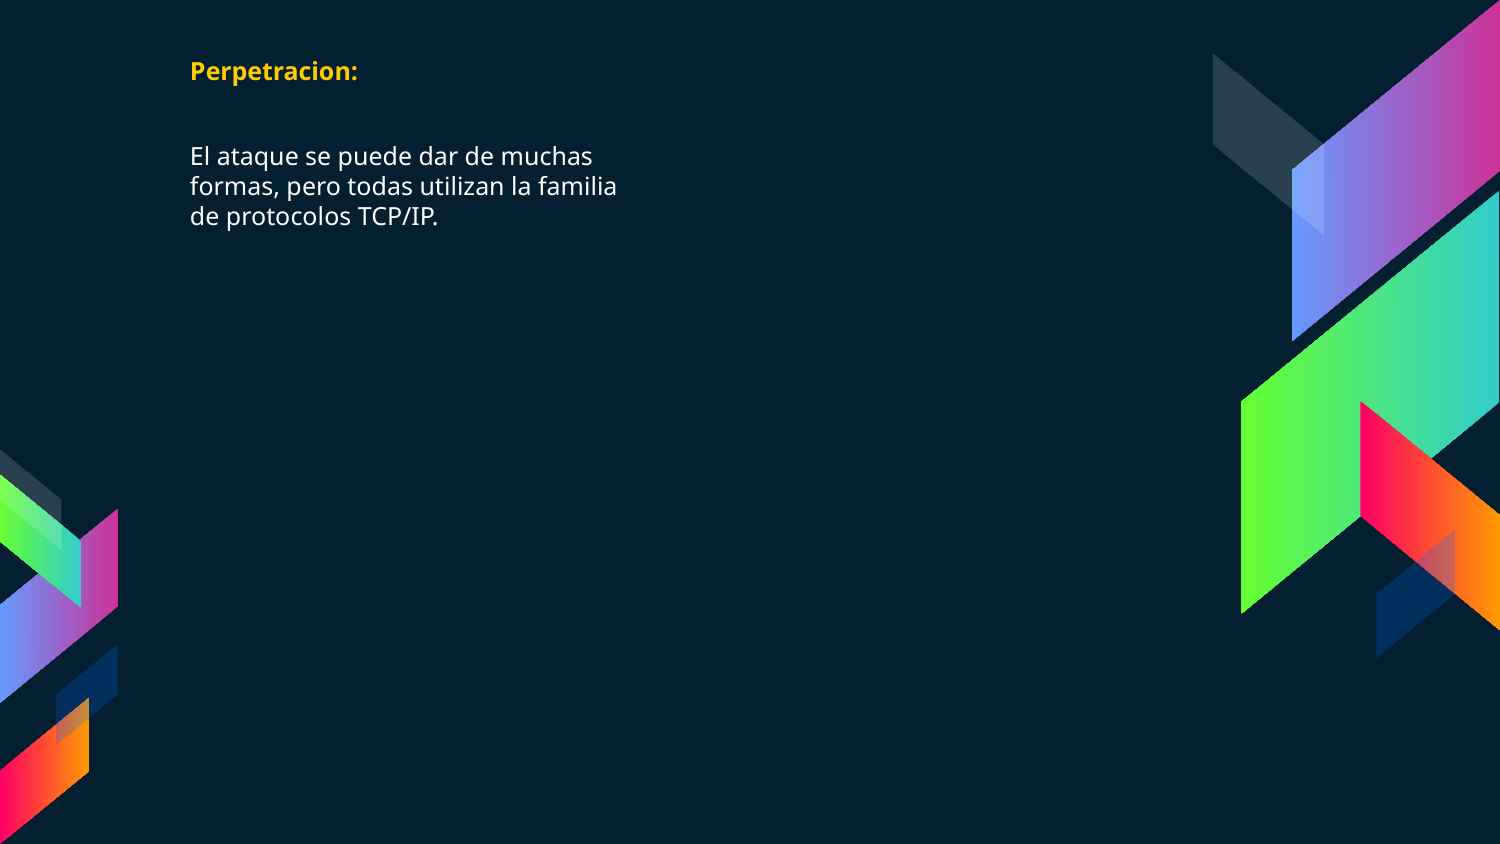

# Perpetracion:
El ataque se puede dar de muchas formas, pero todas utilizan la familia de protocolos TCP/IP.